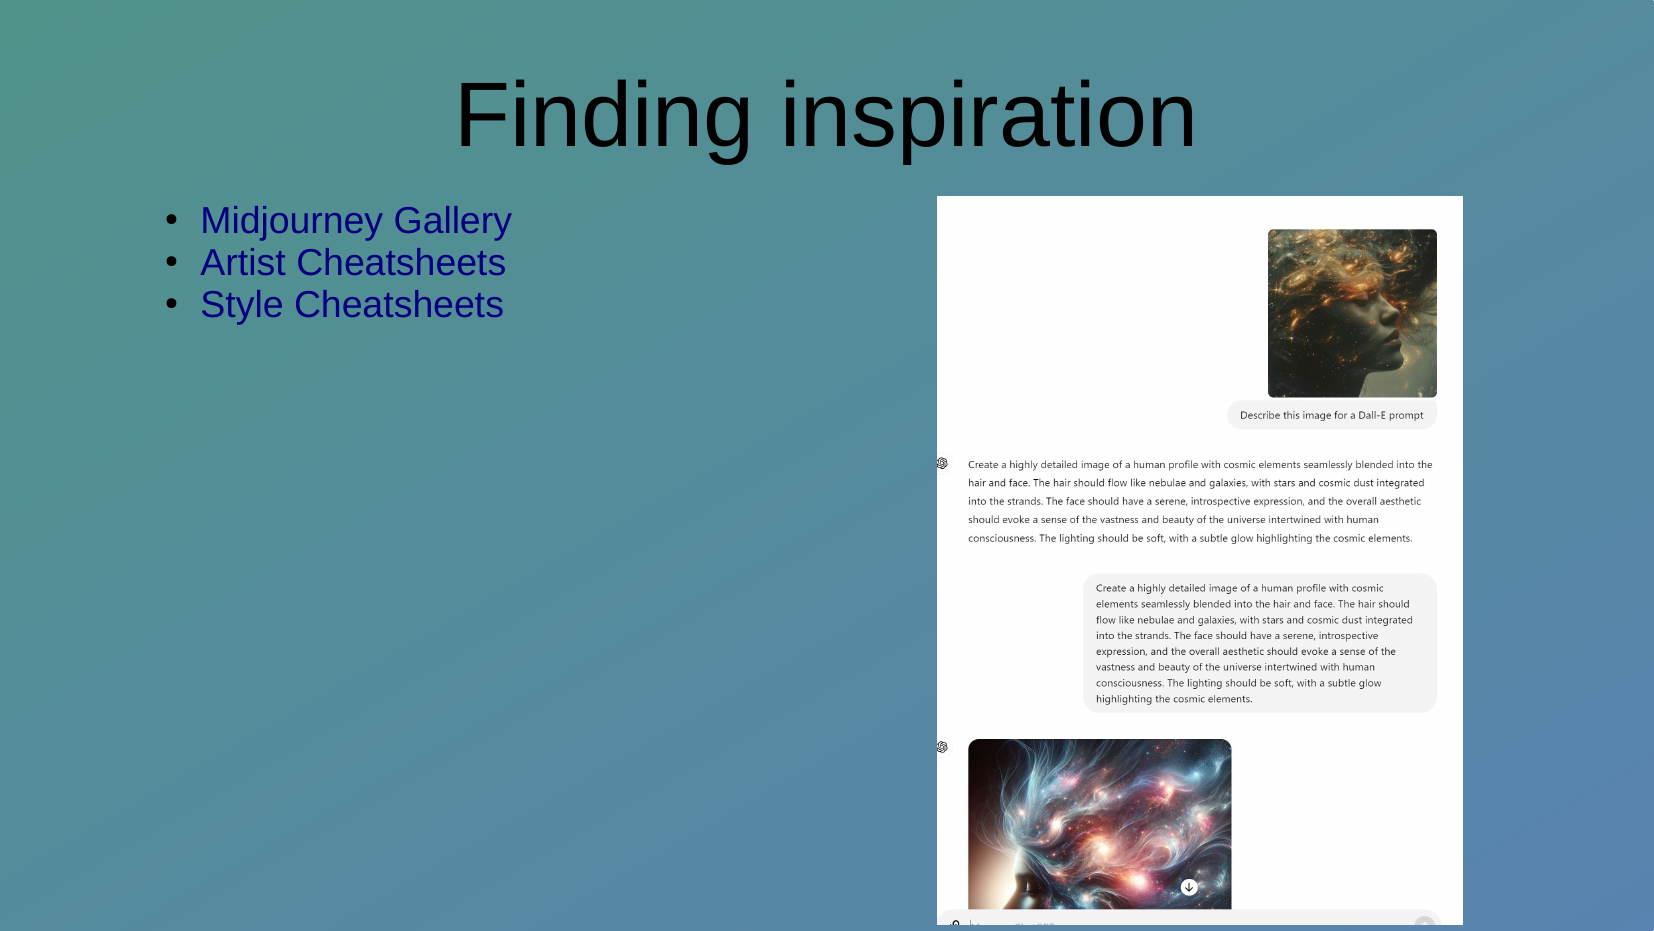

# Finding inspiration
Midjourney Gallery
Artist Cheatsheets
Style Cheatsheets